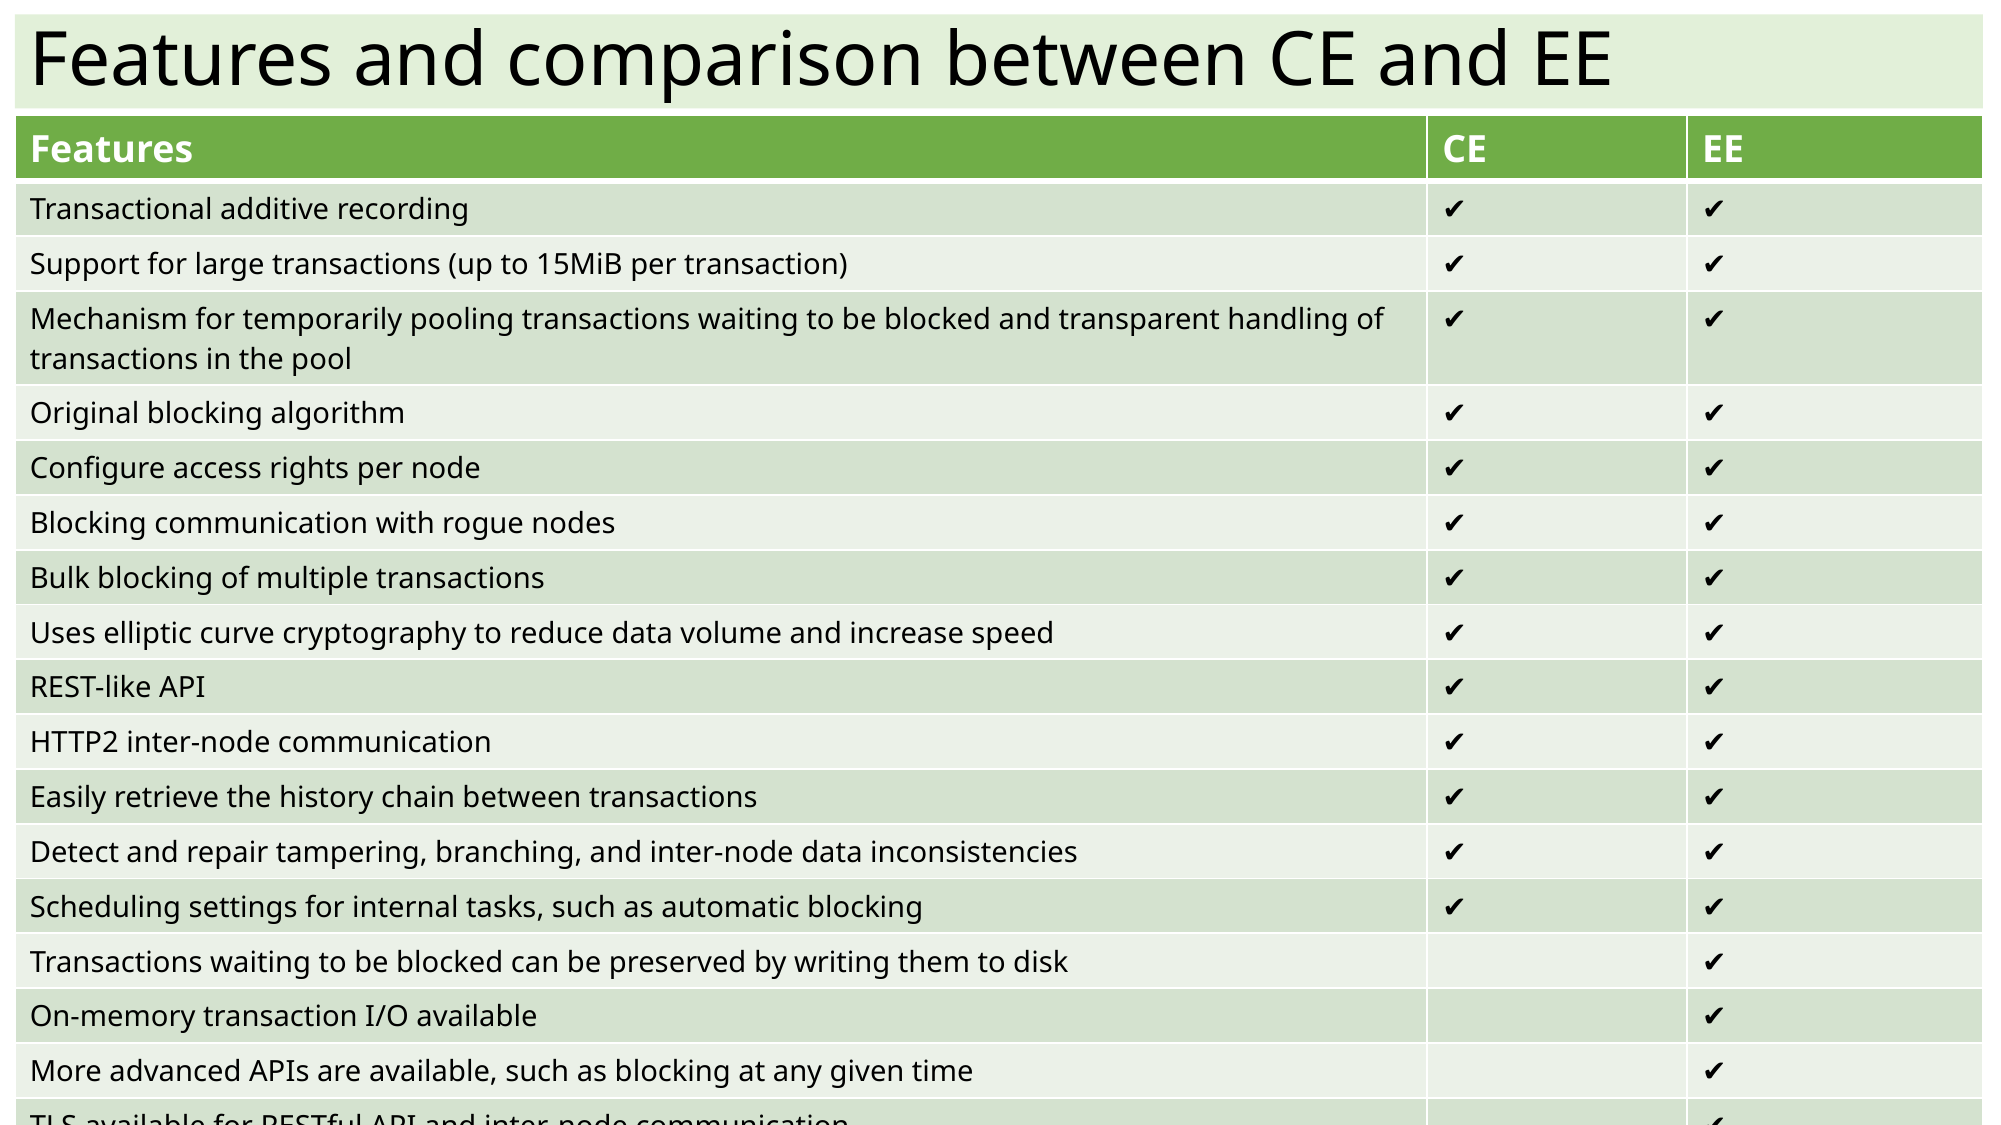

Features and comparison between CE and EE
| Features | CE | EE |
| --- | --- | --- |
| Transactional additive recording | ✔ | ✔ |
| Support for large transactions (up to 15MiB per transaction) | ✔ | ✔ |
| Mechanism for temporarily pooling transactions waiting to be blocked and transparent handling of transactions in the pool | ✔ | ✔ |
| Original blocking algorithm | ✔ | ✔ |
| Configure access rights per node | ✔ | ✔ |
| Blocking communication with rogue nodes | ✔ | ✔ |
| Bulk blocking of multiple transactions | ✔ | ✔ |
| Uses elliptic curve cryptography to reduce data volume and increase speed | ✔ | ✔ |
| REST-like API | ✔ | ✔ |
| HTTP2 inter-node communication | ✔ | ✔ |
| Easily retrieve the history chain between transactions | ✔ | ✔ |
| Detect and repair tampering, branching, and inter-node data inconsistencies | ✔ | ✔ |
| Scheduling settings for internal tasks, such as automatic blocking | ✔ | ✔ |
| Transactions waiting to be blocked can be preserved by writing them to disk | | ✔ |
| On-memory transaction I/O available | | ✔ |
| More advanced APIs are available, such as blocking at any given time | | ✔ |
| TLS available for RESTful API and inter-node communication | | ✔ |
| Multi-tenant (\*A single chain can be safely shared by multiple tenants to increase chain strength) | | ✔ |